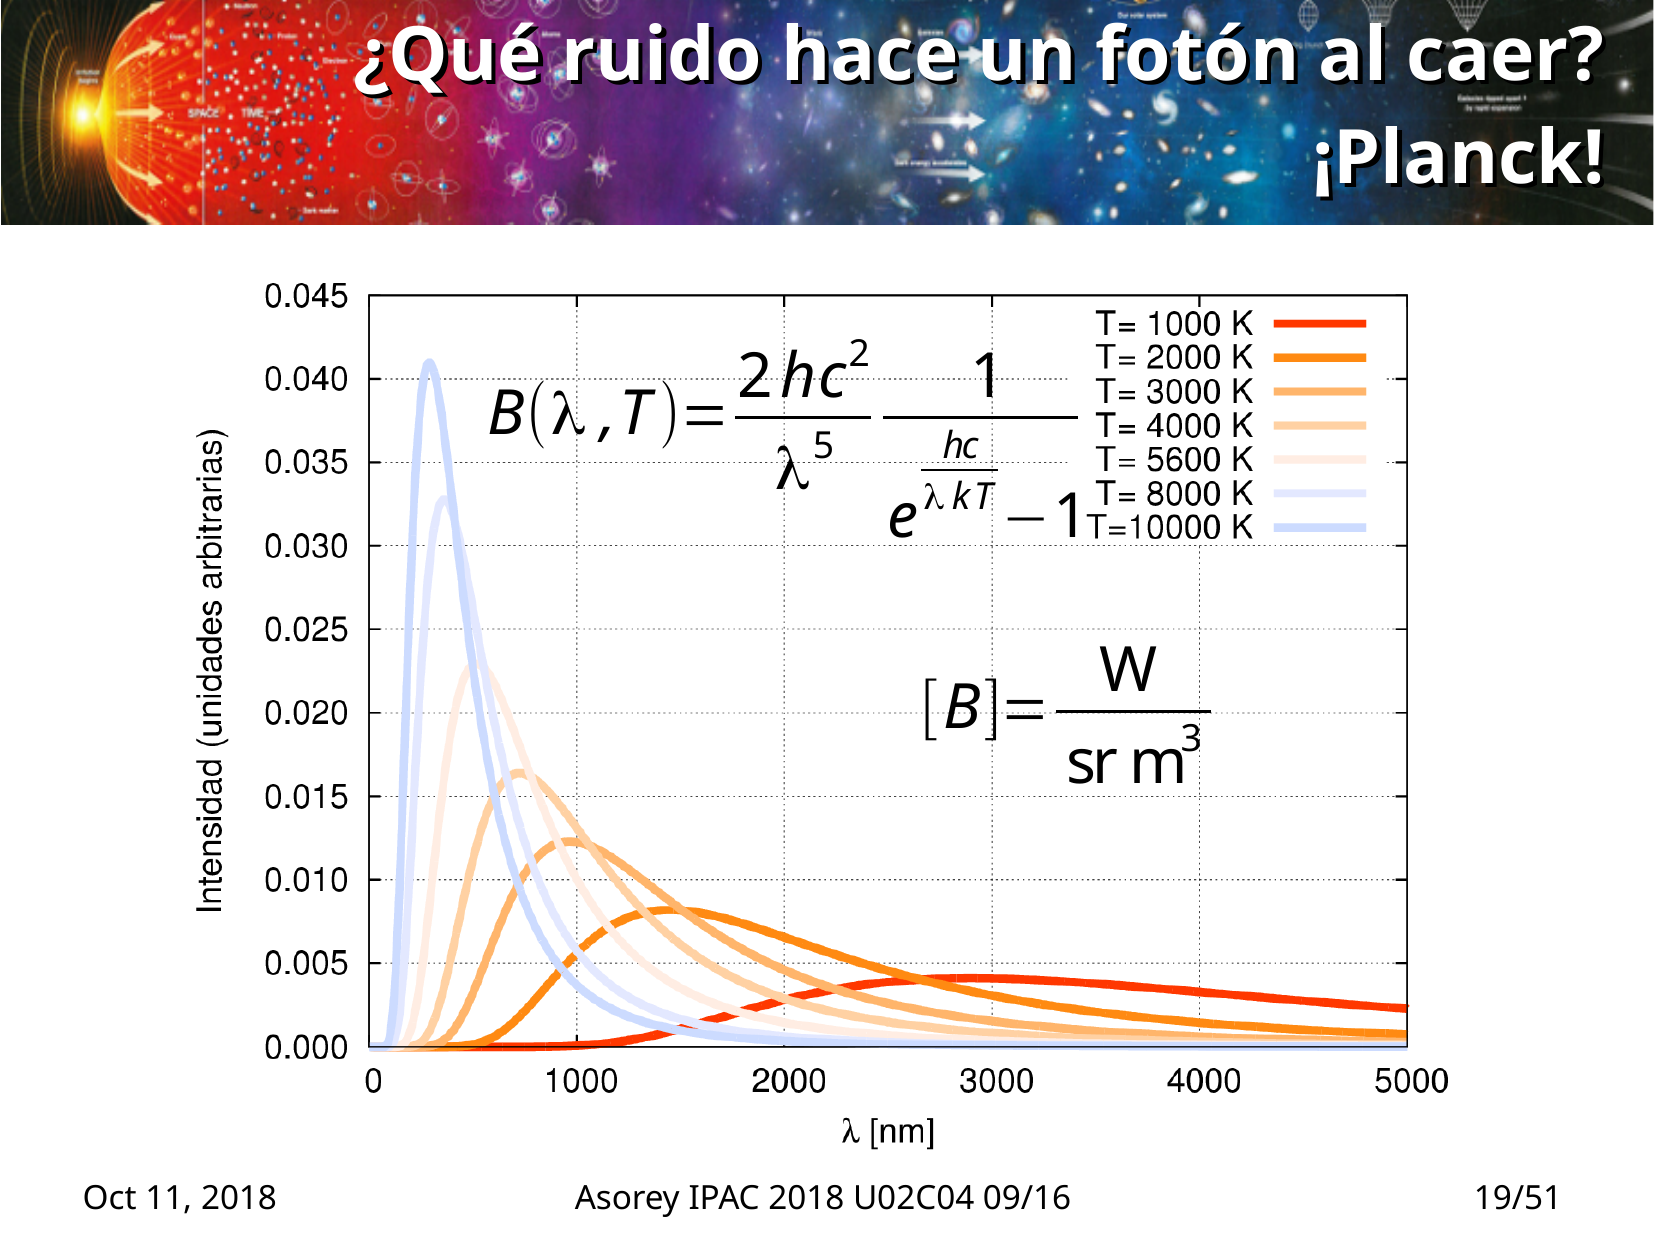

# ¿Qué ruido hace un fotón al caer? ¡Planck!
Oct 11, 2018
Asorey IPAC 2018 U02C04 09/16
19